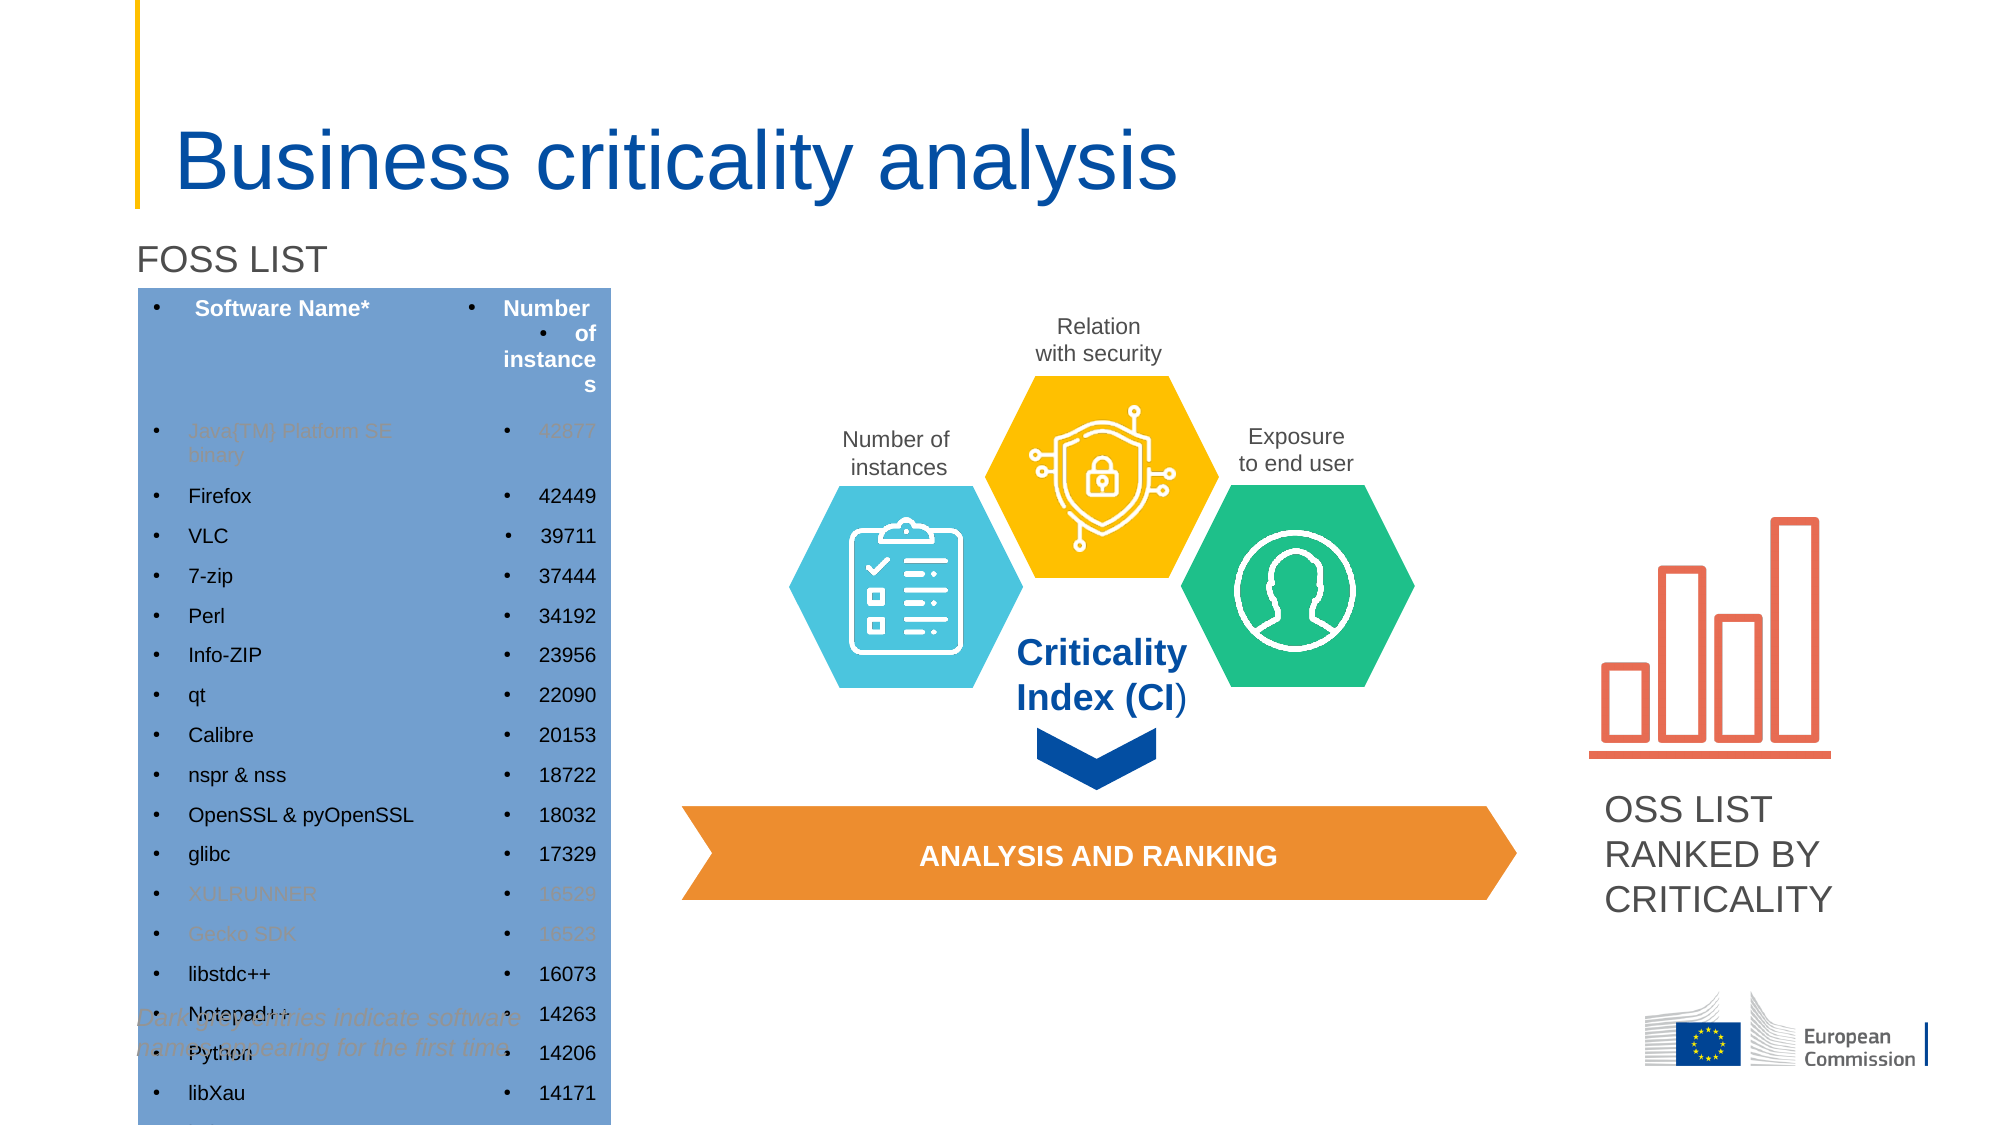

# Business criticality analysis
FOSS LIST
| Software Name\* | Number of instances |
| --- | --- |
| Java{TM} Platform SE binary | 42877 |
| Firefox | 42449 |
| VLC | 39711 |
| 7-zip | 37444 |
| Perl | 34192 |
| Info-ZIP | 23956 |
| qt | 22090 |
| Calibre | 20153 |
| nspr & nss | 18722 |
| OpenSSL & pyOpenSSL | 18032 |
| glibc | 17329 |
| XULRUNNER | 16529 |
| Gecko SDK | 16523 |
| libstdc++ | 16073 |
| Notepad++ | 14263 |
| Python | 14206 |
| libXau | 14171 |
| bzip2 | 12115 |
| Linux kernel | 11791 |
| rpm | 9795 |
Relation
with security
Criticality
Index (CI)
Exposure
to end user
Number of
instances
OSS LIST
RANKED BY CRITICALITY
ANALYSIS AND RANKING
Dark grey entries indicate software names appearing for the first time